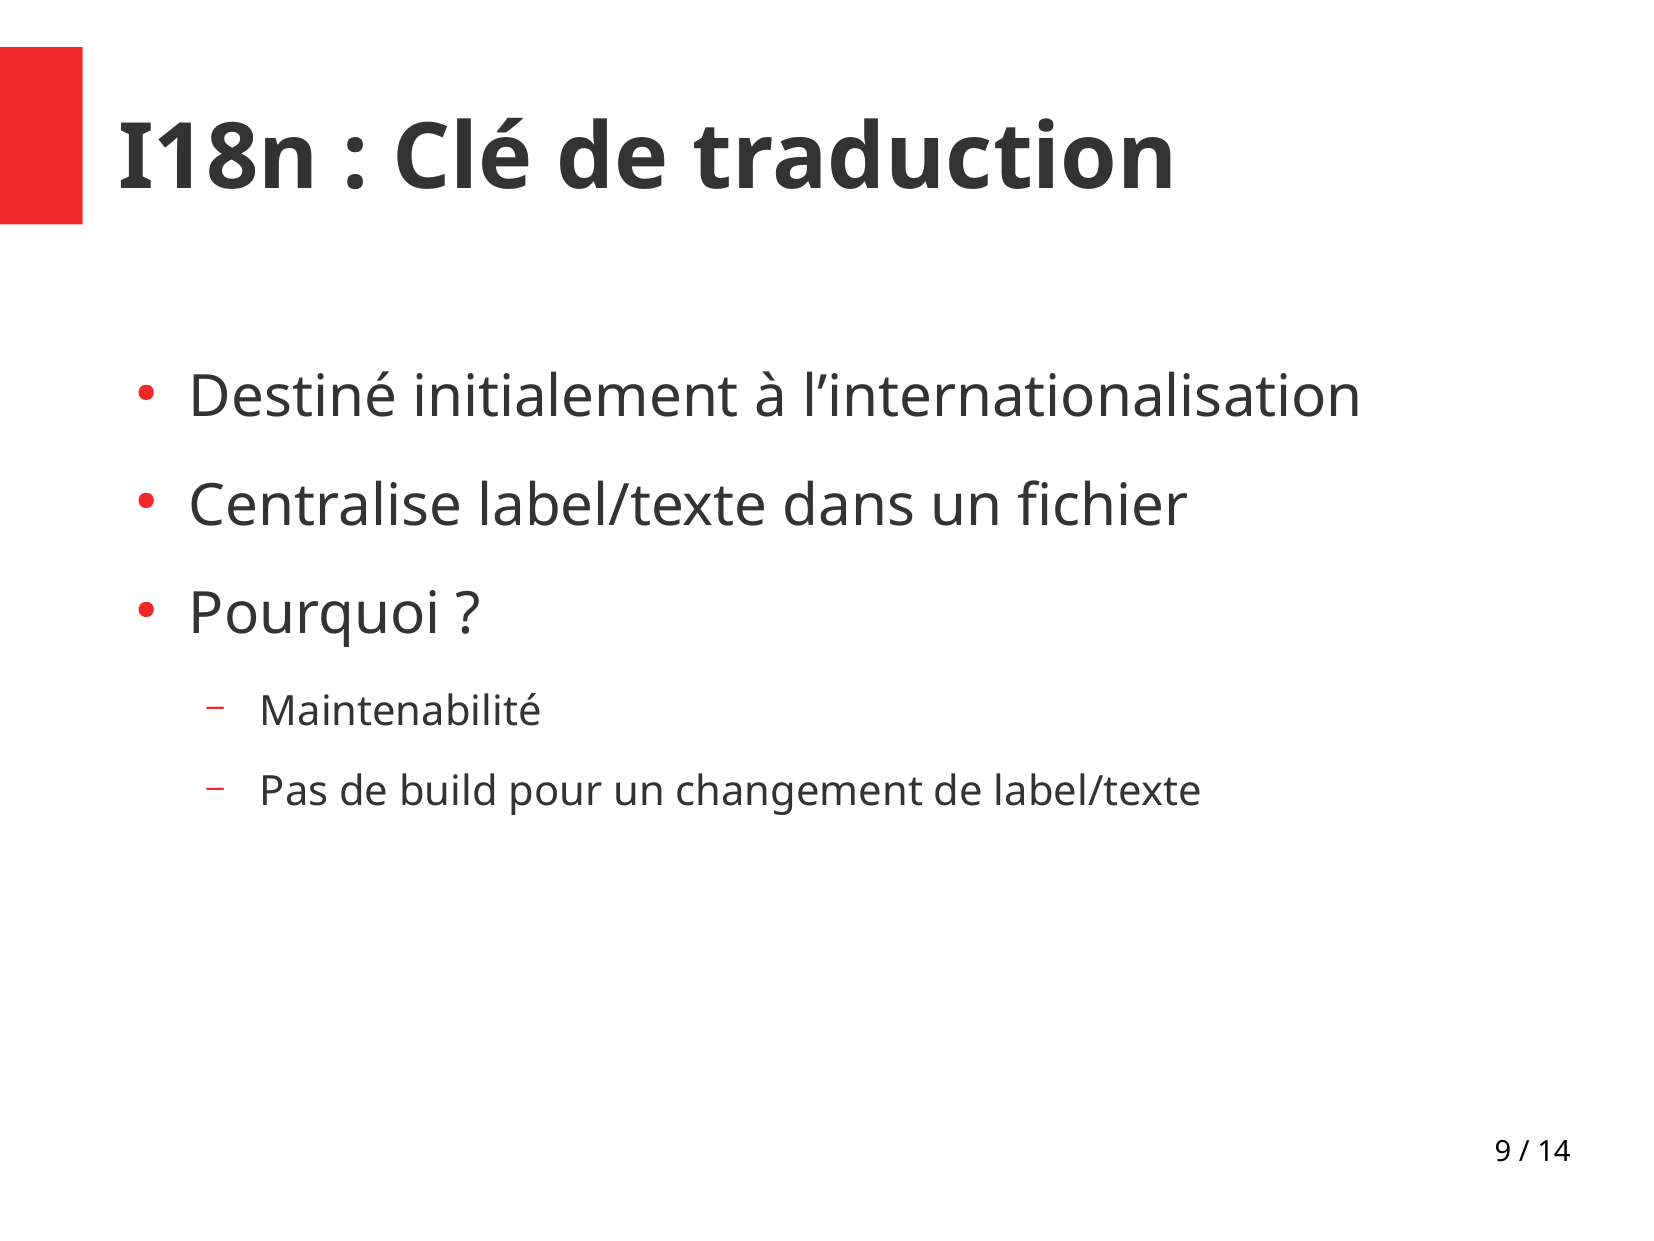

# I18n : Clé de traduction
Destiné initialement à l’internationalisation
Centralise label/texte dans un fichier
Pourquoi ?
Maintenabilité
Pas de build pour un changement de label/texte
9